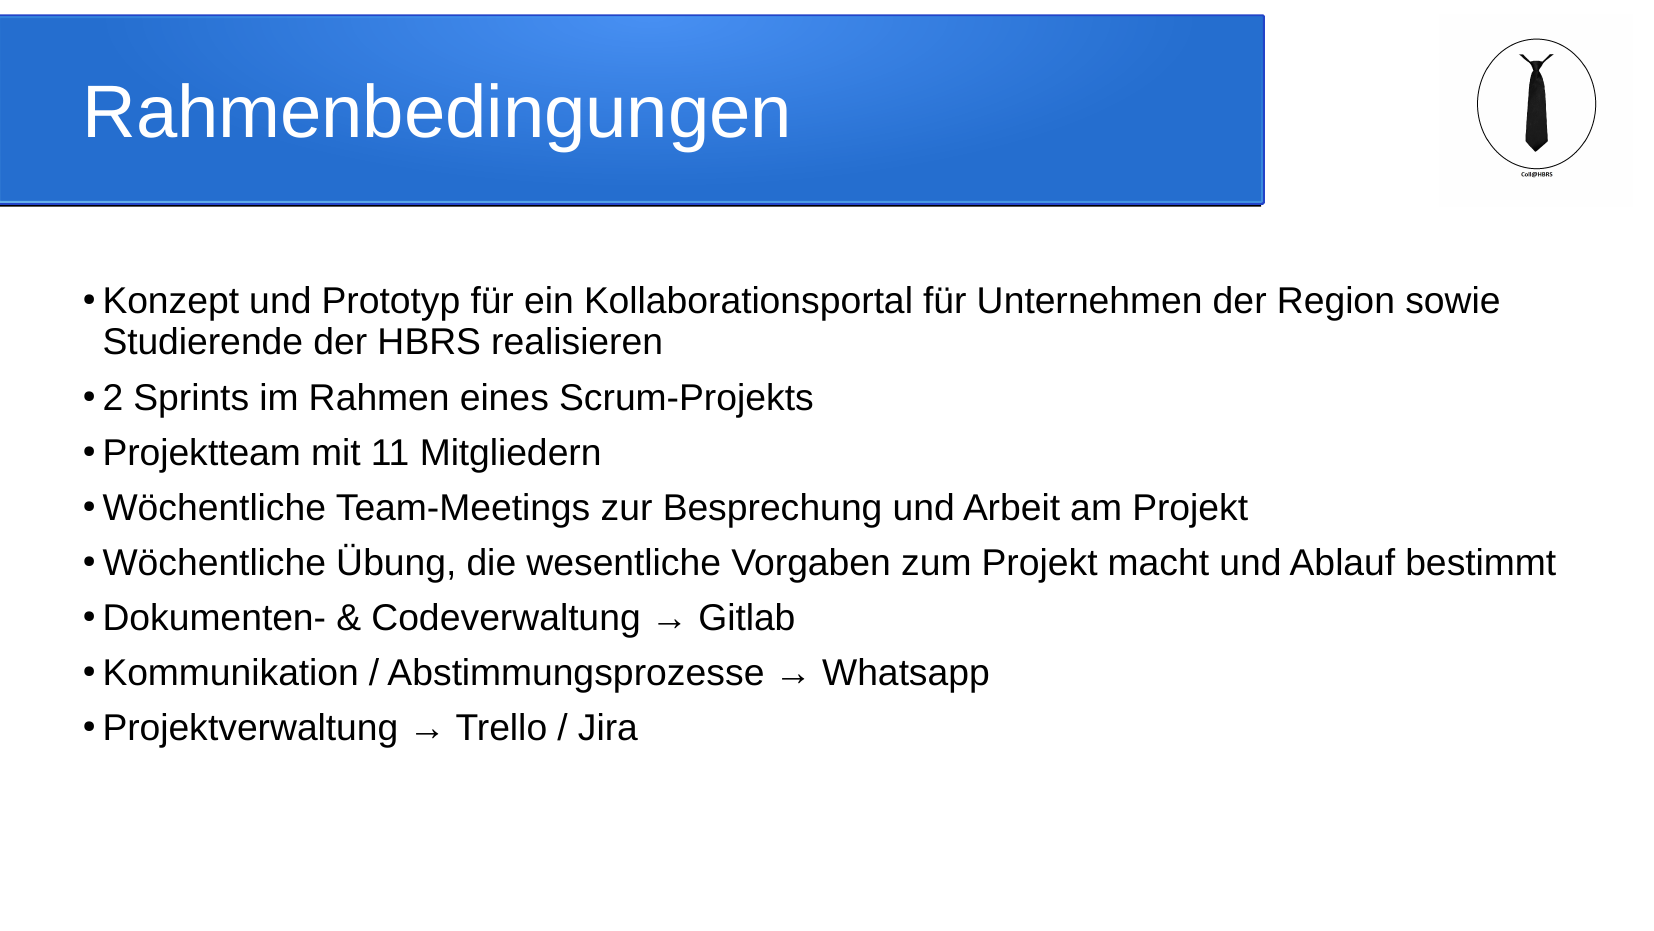

# Rahmenbedingungen
Konzept und Prototyp für ein Kollaborationsportal für Unternehmen der Region sowie Studierende der HBRS realisieren
2 Sprints im Rahmen eines Scrum-Projekts
Projektteam mit 11 Mitgliedern
Wöchentliche Team-Meetings zur Besprechung und Arbeit am Projekt
Wöchentliche Übung, die wesentliche Vorgaben zum Projekt macht und Ablauf bestimmt
Dokumenten- & Codeverwaltung → Gitlab
Kommunikation / Abstimmungsprozesse → Whatsapp
Projektverwaltung → Trello / Jira